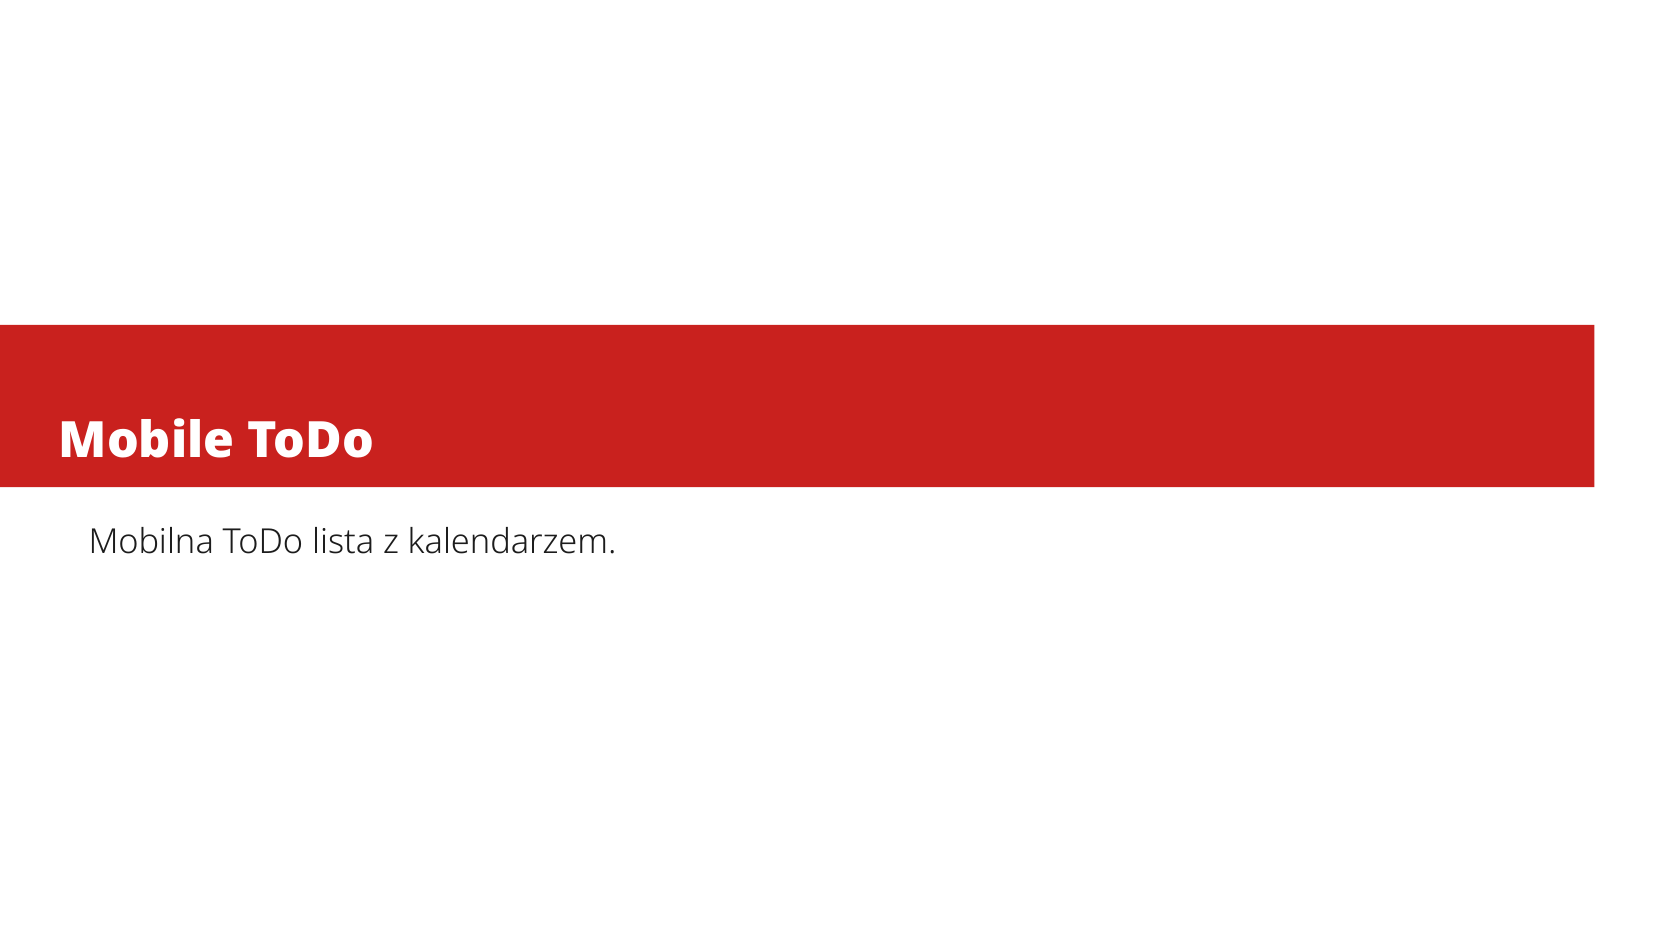

# Mobile ToDo
Mobilna ToDo lista z kalendarzem.